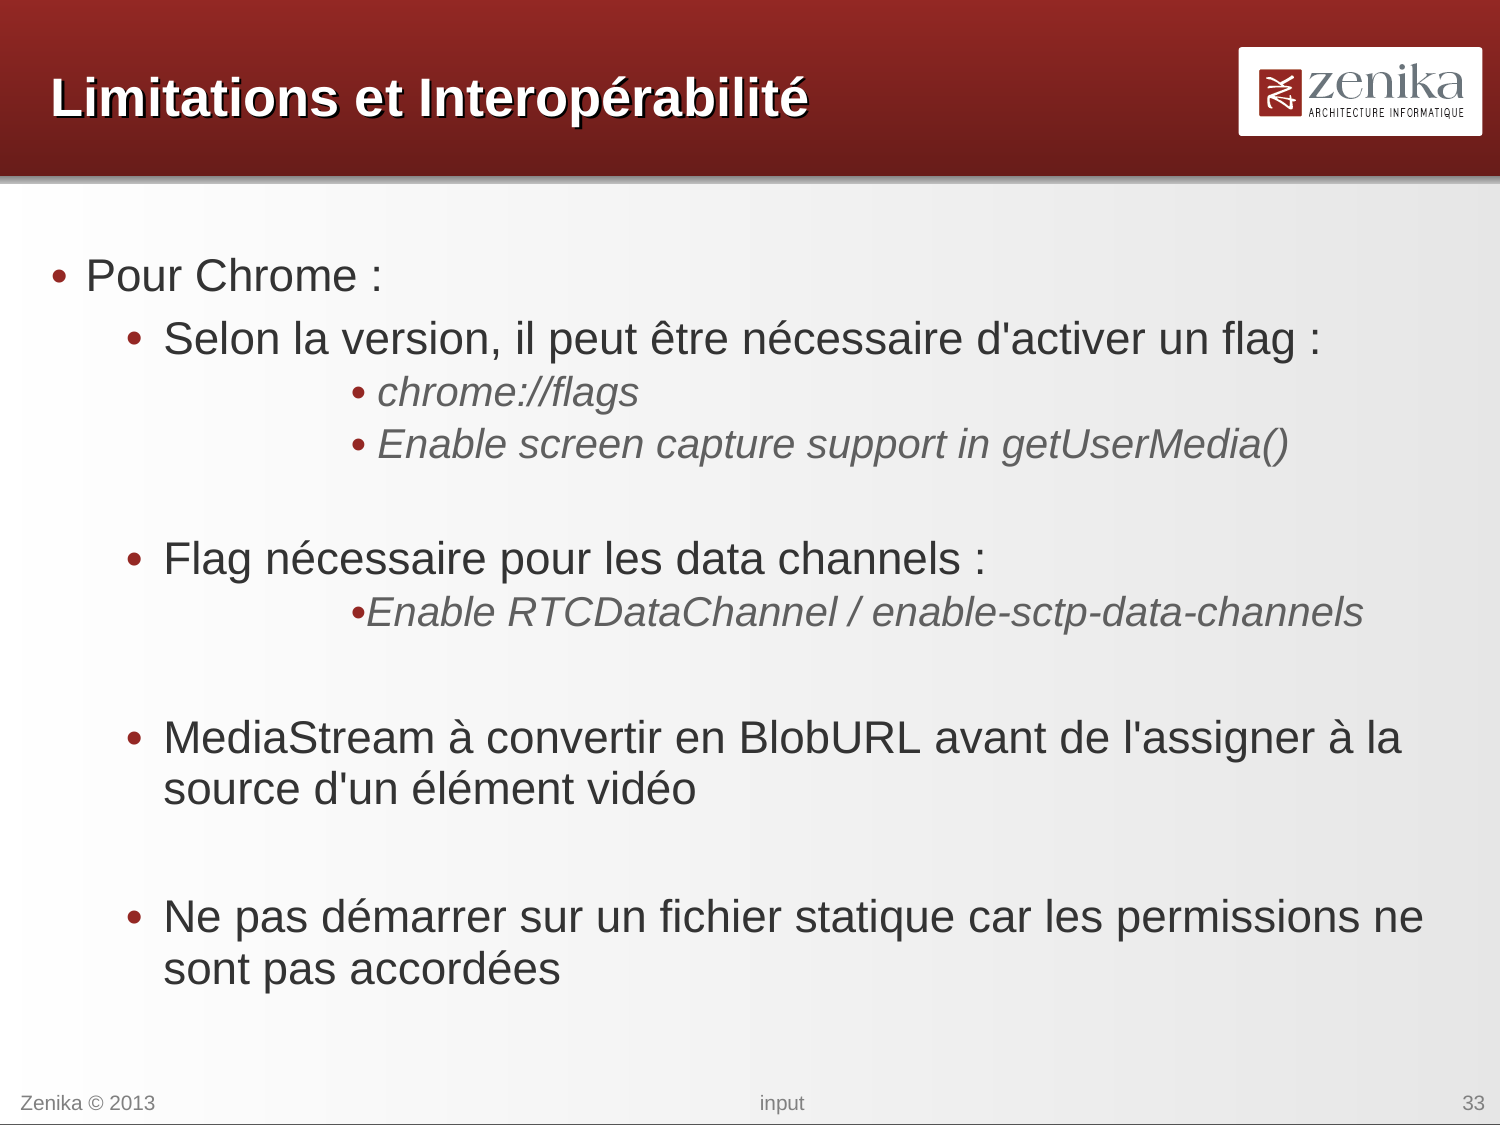

# Limitations et Interopérabilité
Pour Chrome :
Selon la version, il peut être nécessaire d'activer un flag :
 chrome://flags
 Enable screen capture support in getUserMedia()
Flag nécessaire pour les data channels :
Enable RTCDataChannel / enable-sctp-data-channels
MediaStream à convertir en BlobURL avant de l'assigner à la source d'un élément vidéo
Ne pas démarrer sur un fichier statique car les permissions ne sont pas accordées